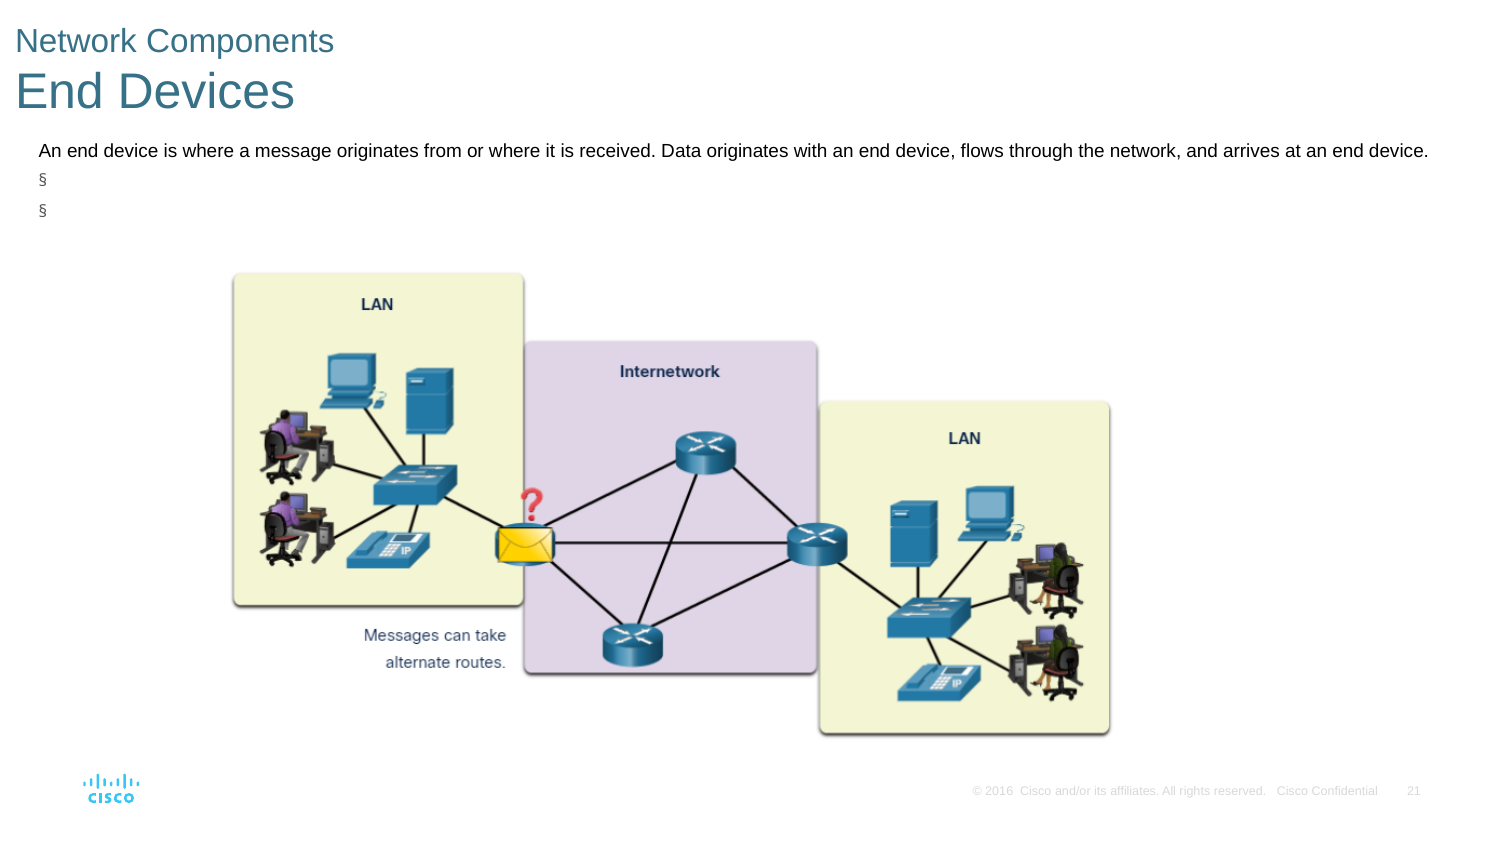

# Network Components End Devices
An end device is where a message originates from or where it is received. Data originates with an end device, flows through the network, and arrives at an end device.